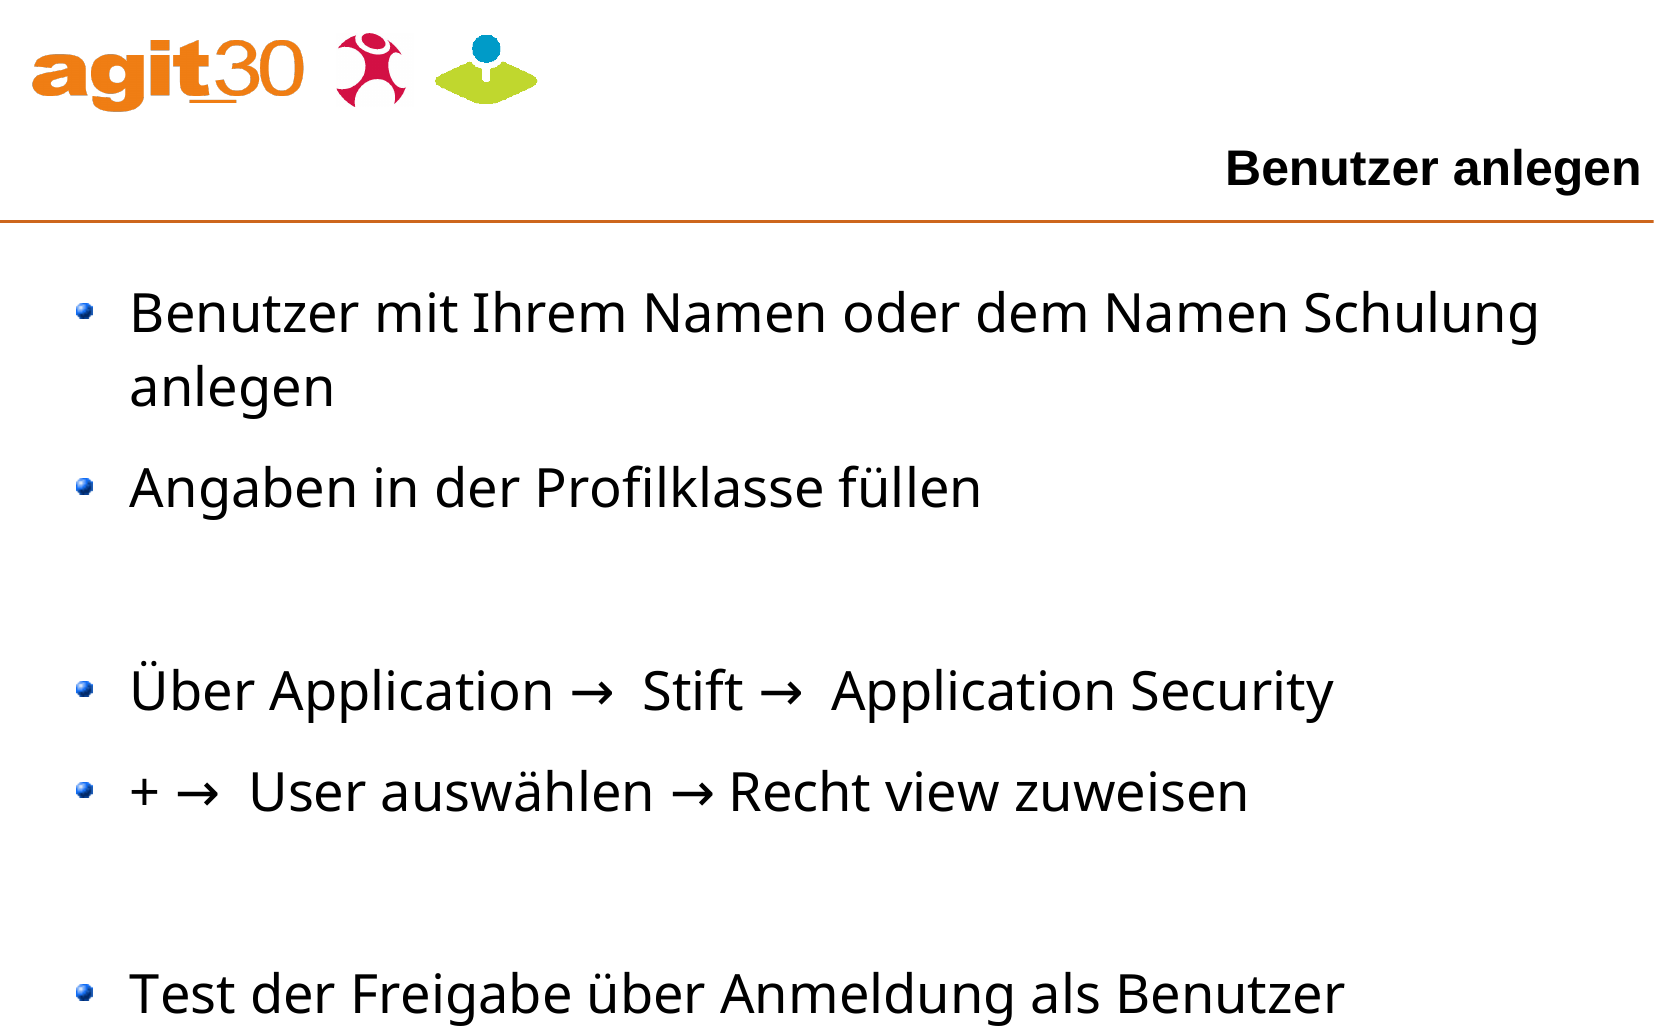

# Benutzer anlegen
Benutzer mit Ihrem Namen oder dem Namen Schulung anlegen
Angaben in der Profilklasse füllen
Über Application → Stift → Application Security
+ → User auswählen → Recht view zuweisen
Test der Freigabe über Anmeldung als Benutzer Schulung